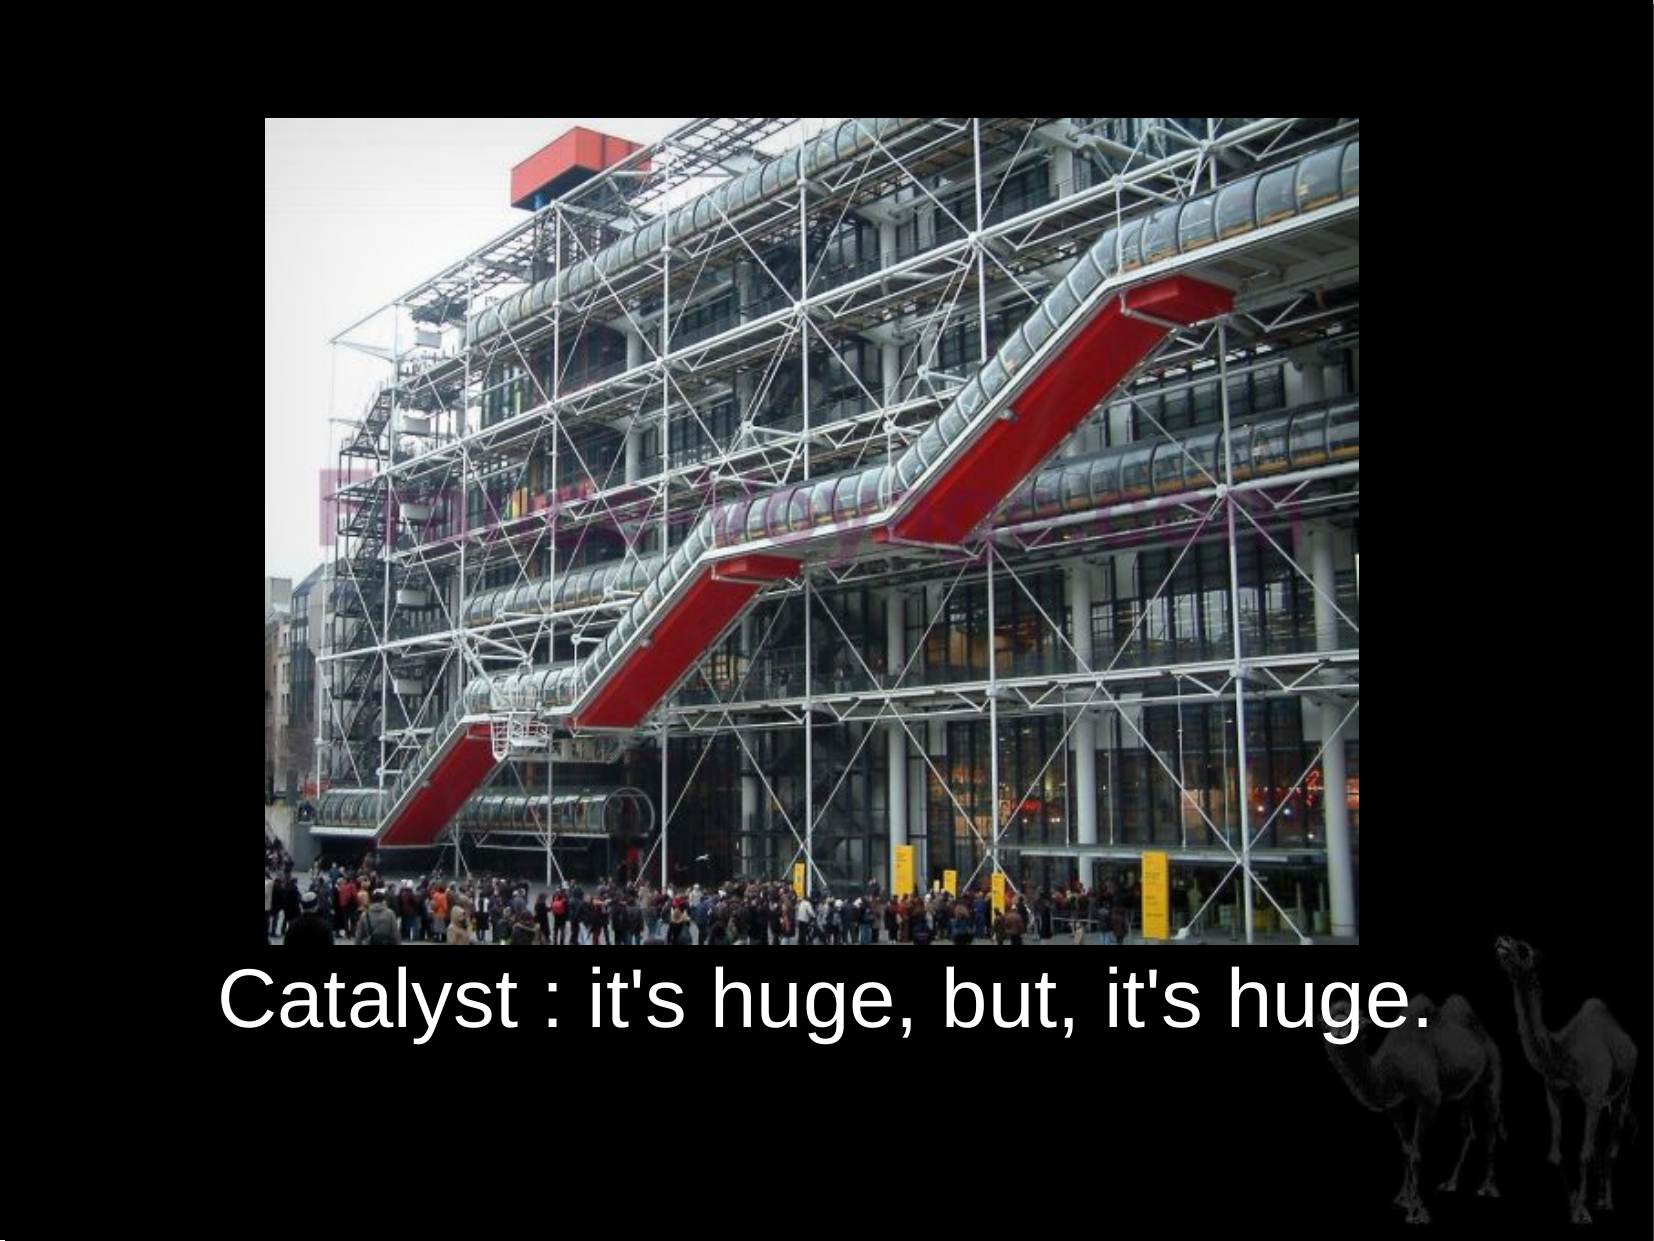

# Catalyst : it's huge, but, it's huge.